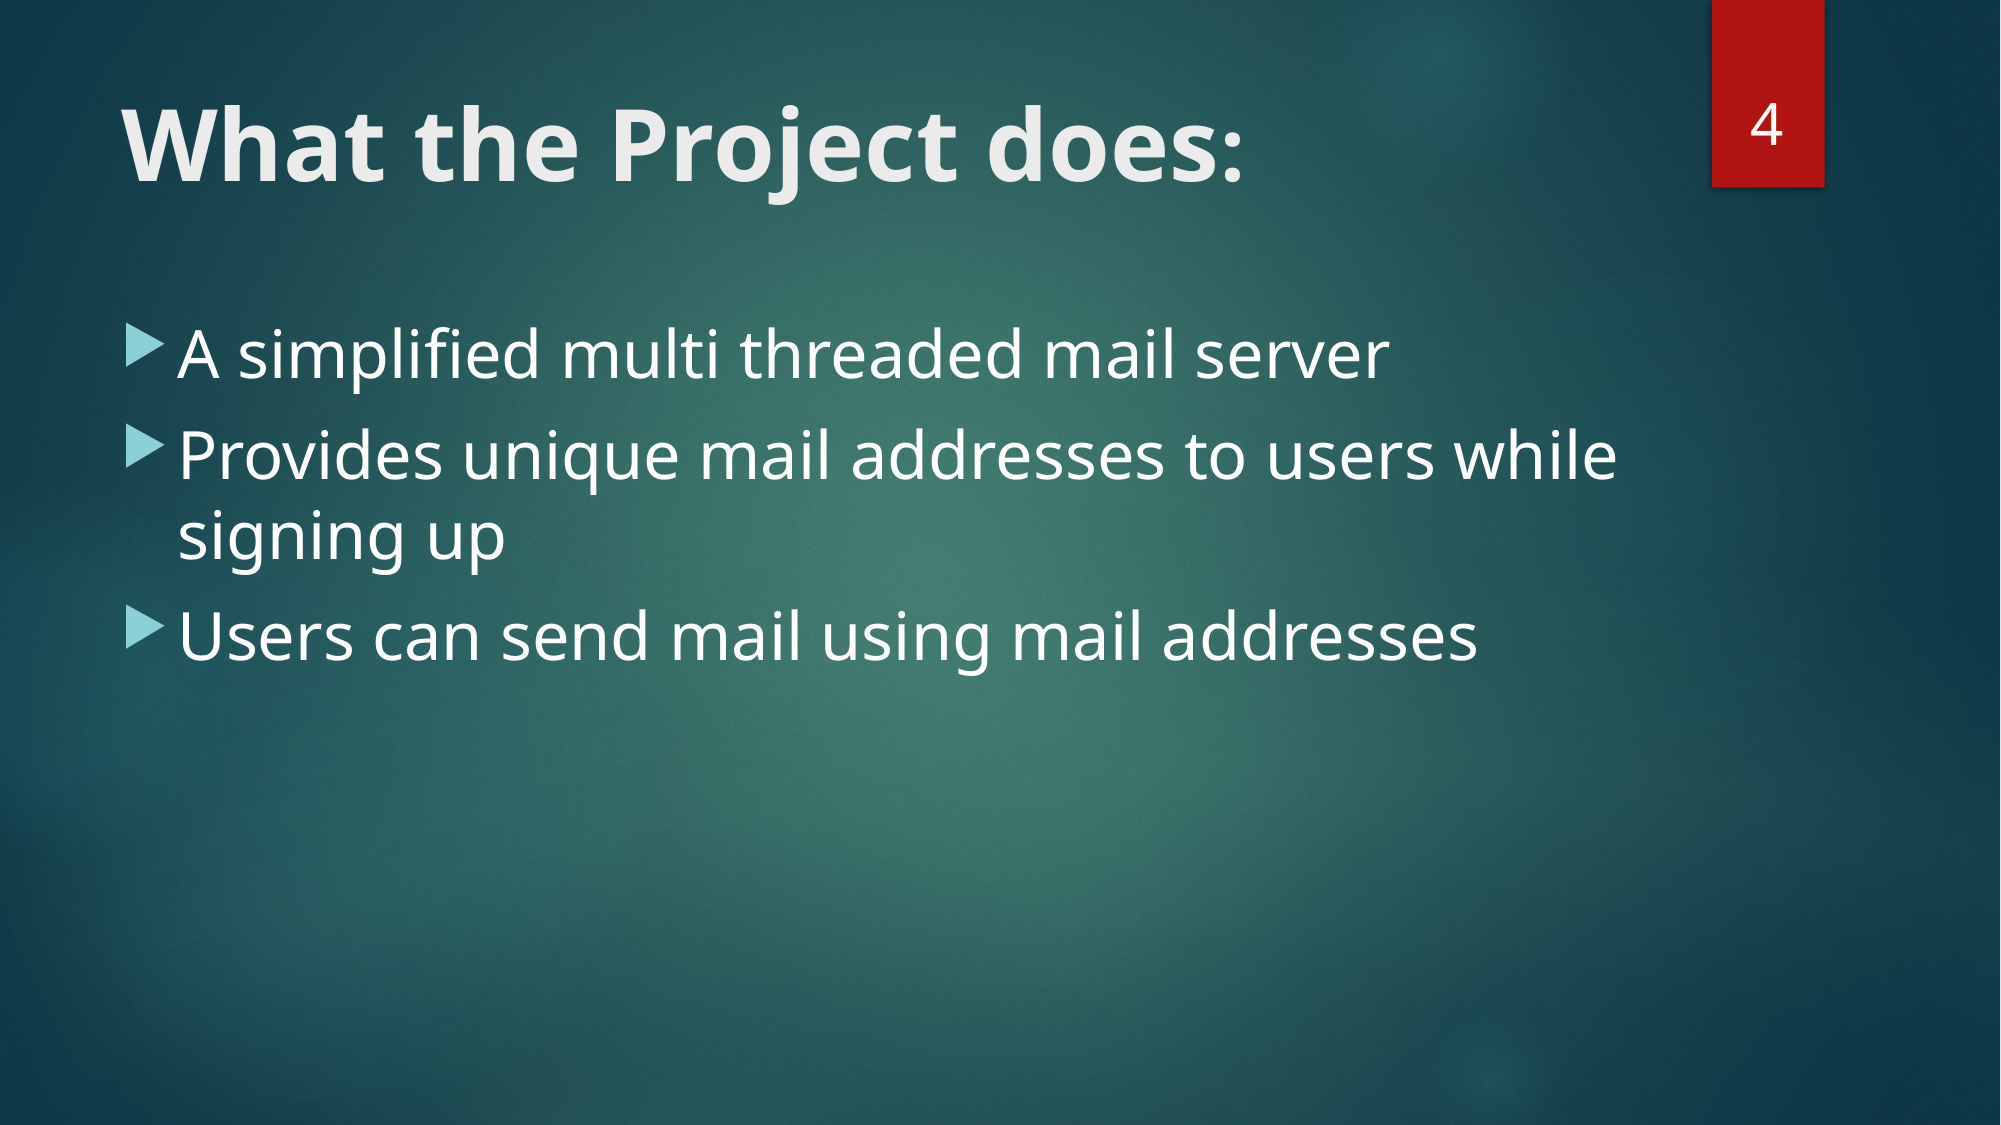

4
# What the Project does:
A simplified multi threaded mail server
Provides unique mail addresses to users while signing up
Users can send mail using mail addresses